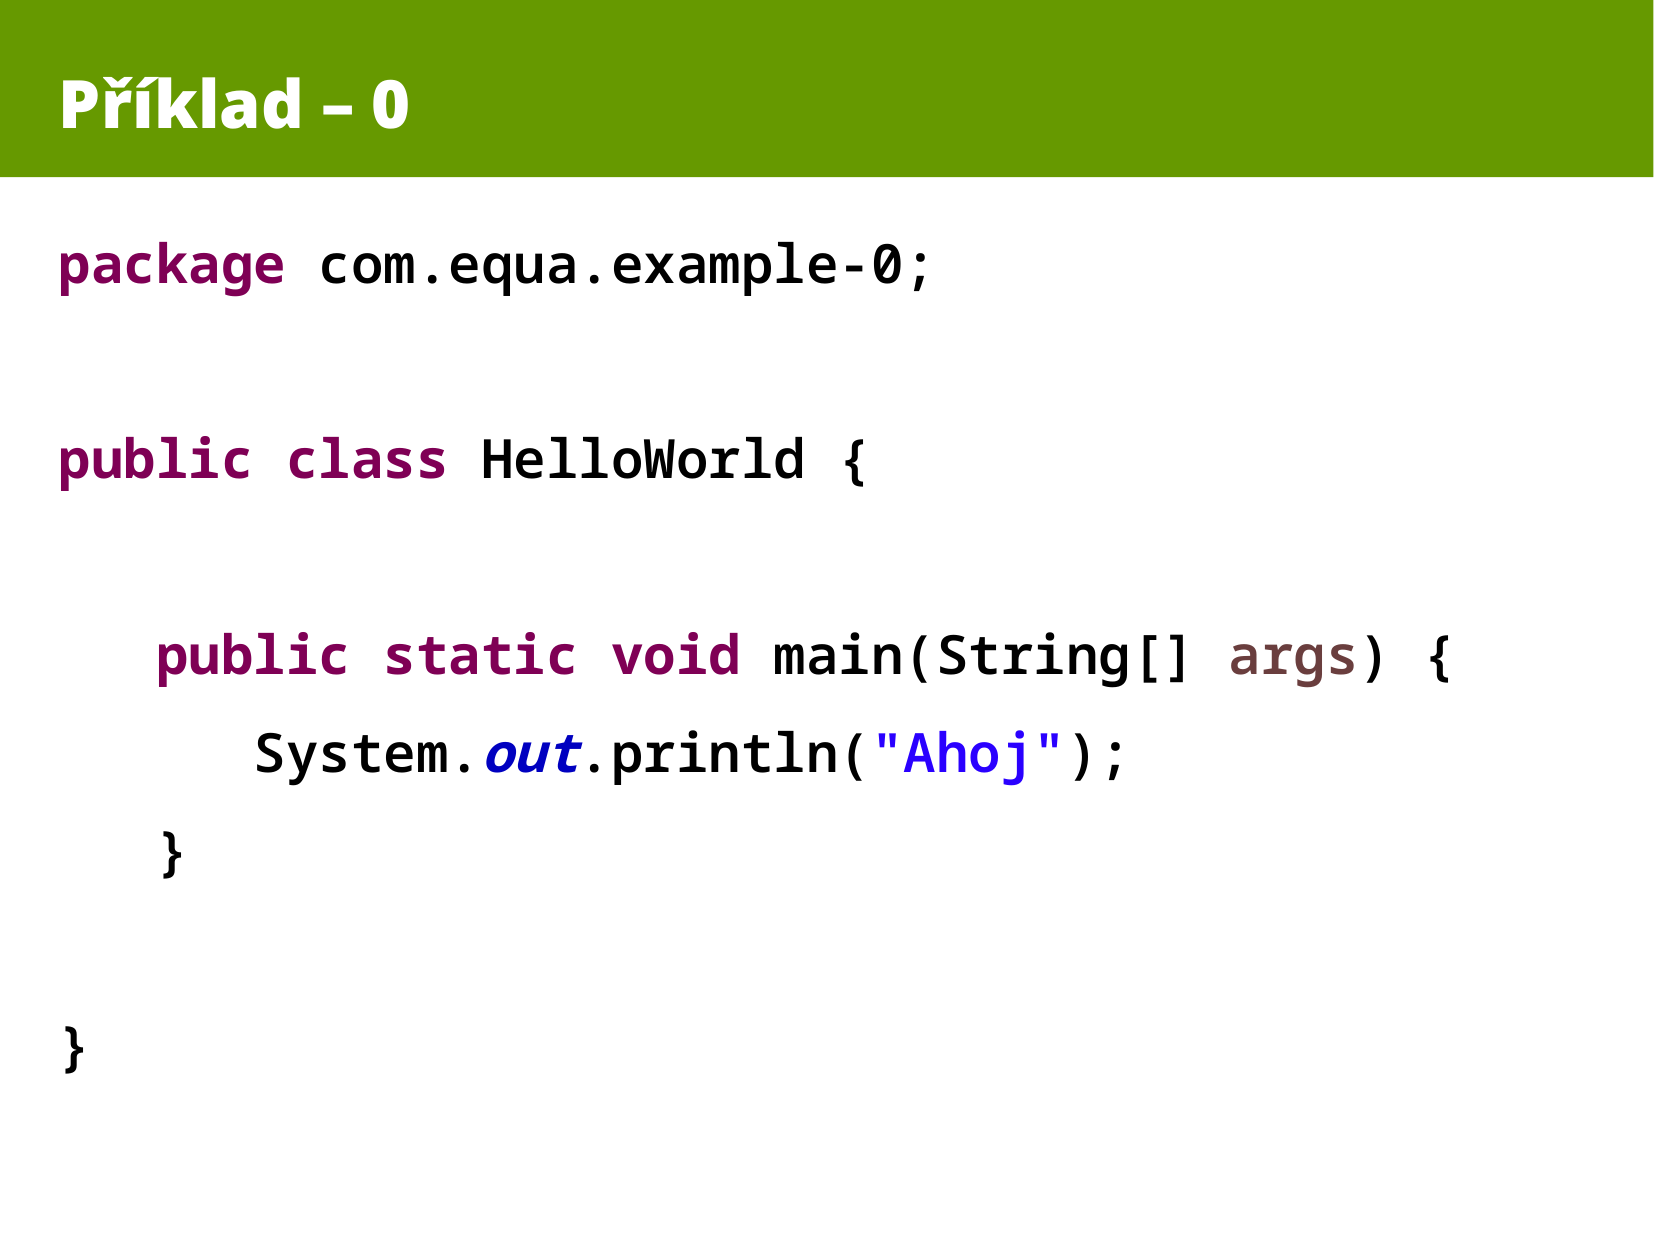

# Příklad – 0
package com.equa.example-0;
public class HelloWorld {
 public static void main(String[] args) {
 System.out.println("Ahoj");
 }
}